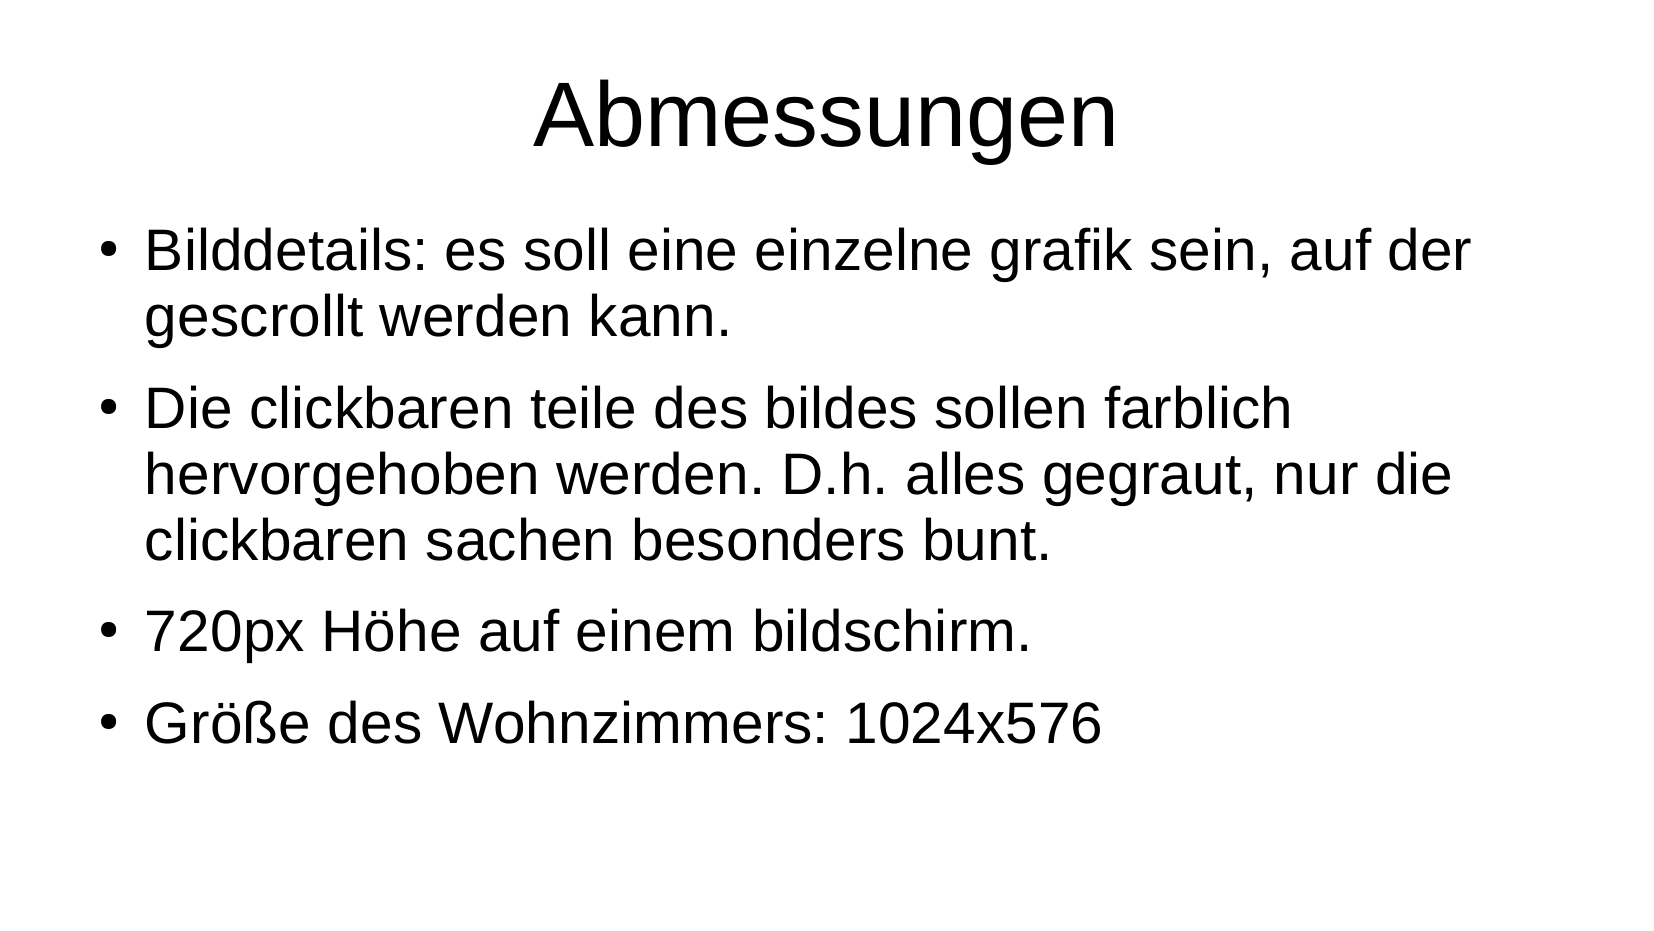

# Abmessungen
Bilddetails: es soll eine einzelne grafik sein, auf der gescrollt werden kann.
Die clickbaren teile des bildes sollen farblich hervorgehoben werden. D.h. alles gegraut, nur die clickbaren sachen besonders bunt.
720px Höhe auf einem bildschirm.
Größe des Wohnzimmers: 1024x576